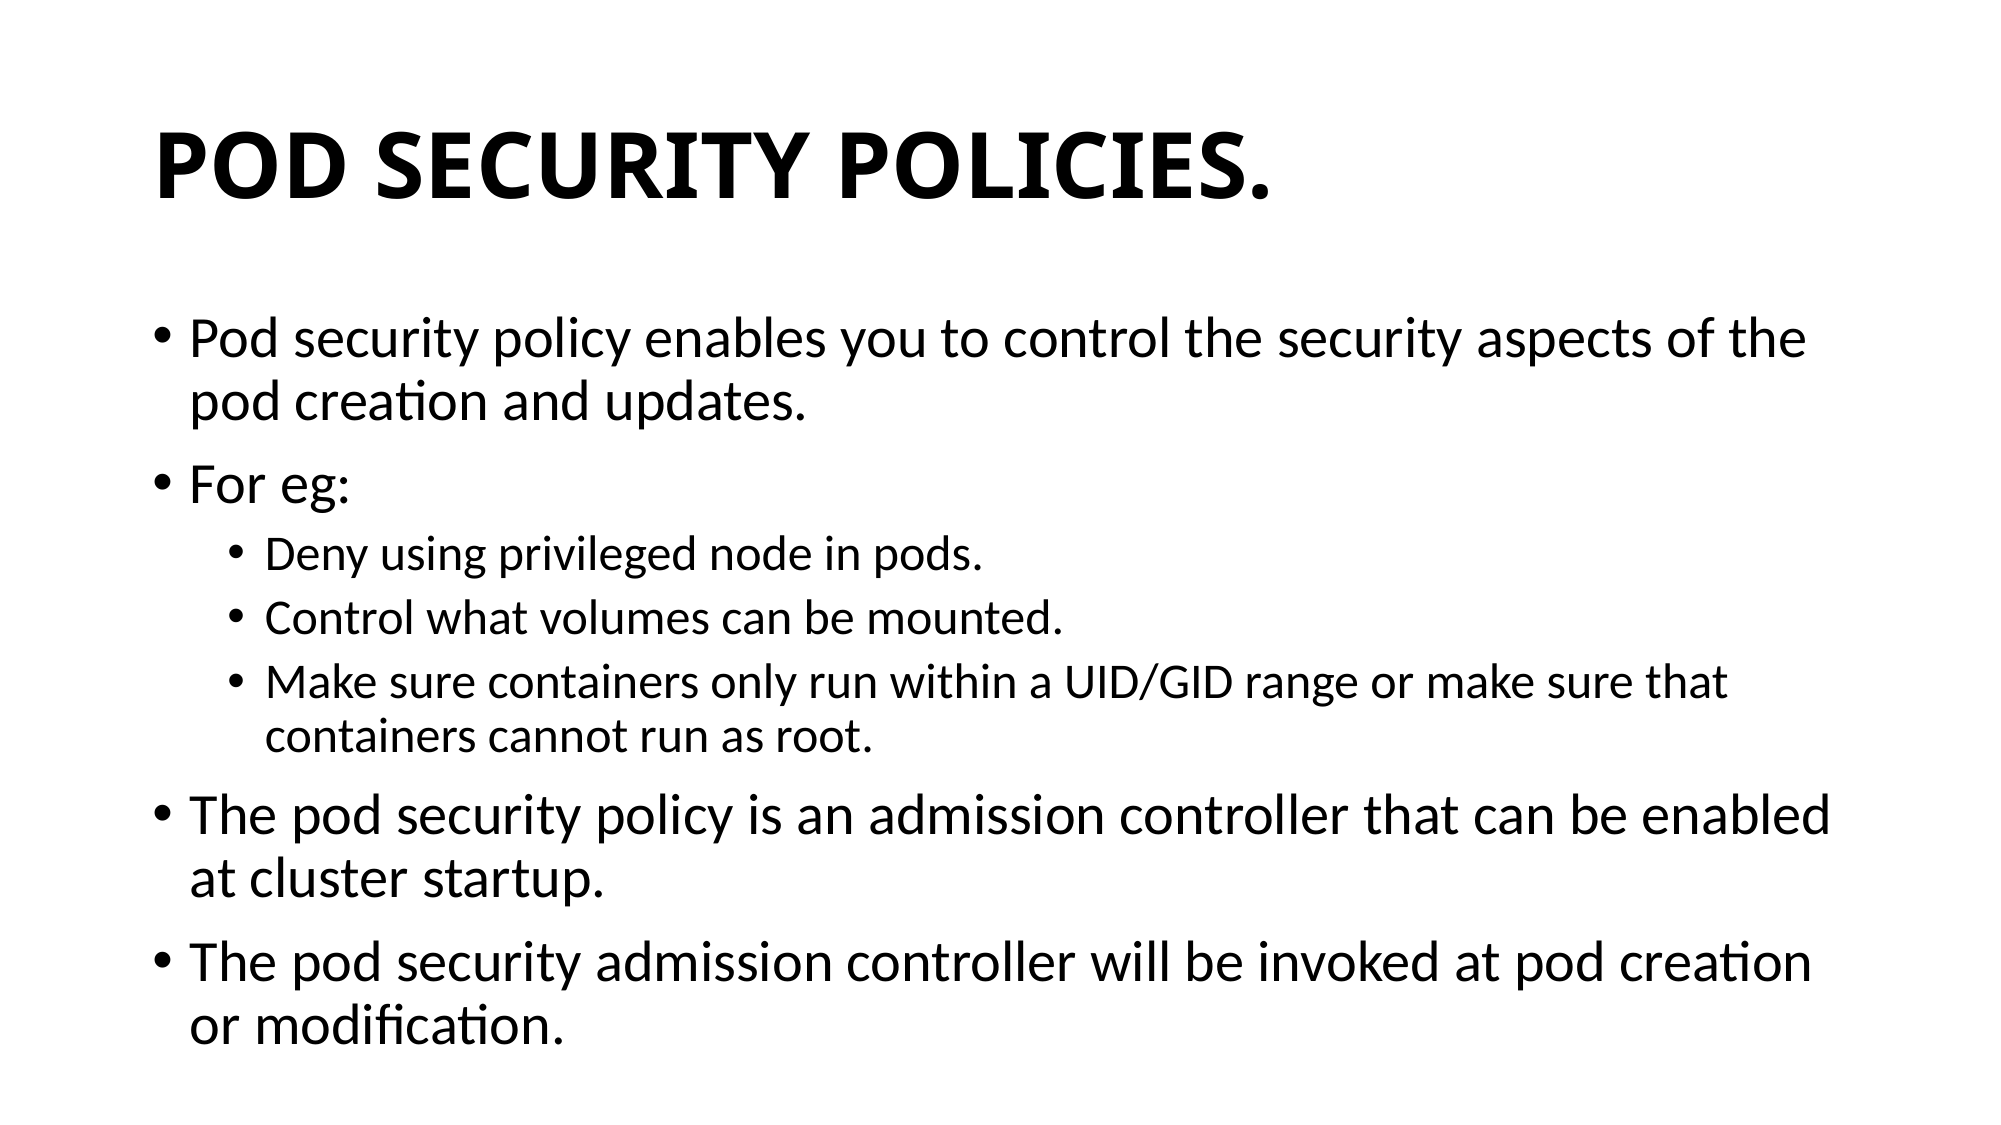

# POD SECURITY POLICIES.
Pod security policy enables you to control the security aspects of the pod creation and updates.
For eg:
Deny using privileged node in pods.
Control what volumes can be mounted.
Make sure containers only run within a UID/GID range or make sure that containers cannot run as root.
The pod security policy is an admission controller that can be enabled at cluster startup.
The pod security admission controller will be invoked at pod creation or modification.